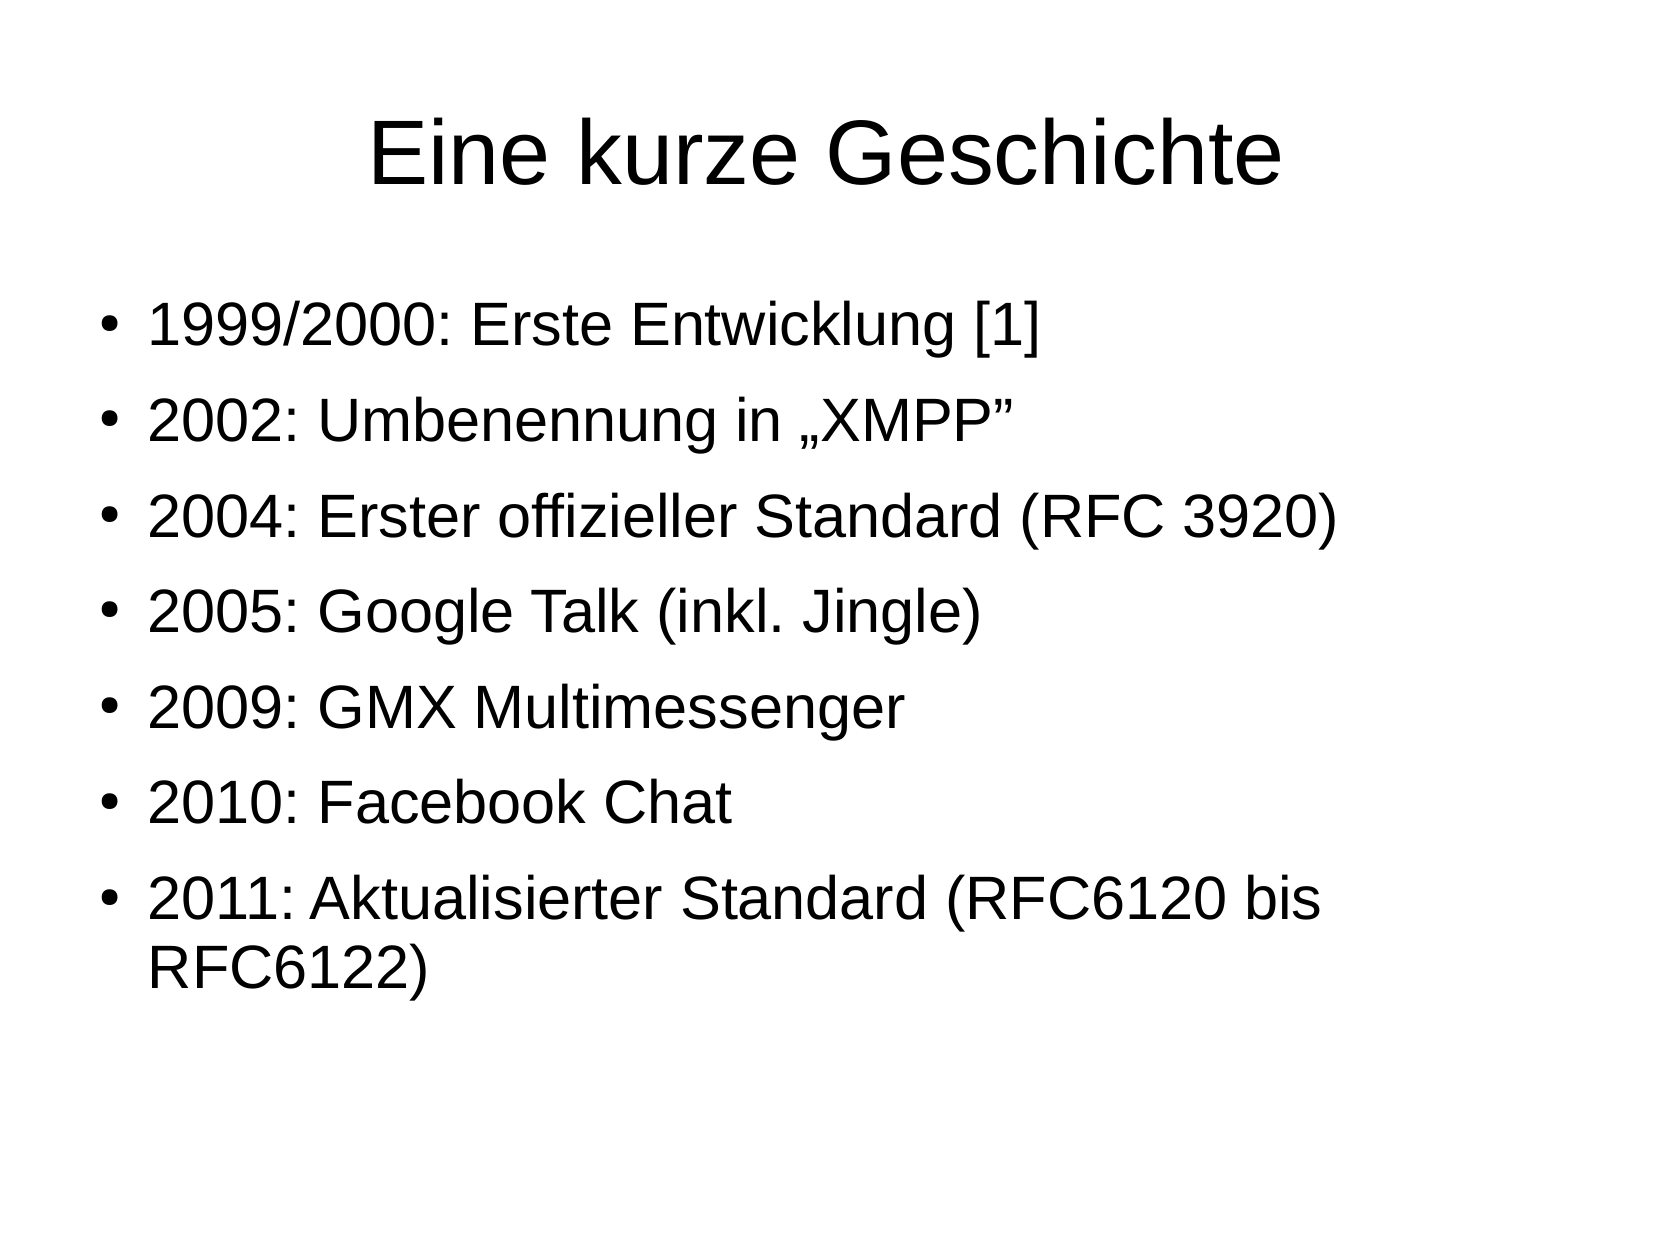

# Eine kurze Geschichte
1999/2000: Erste Entwicklung [1]
2002: Umbenennung in „XMPP”
2004: Erster offizieller Standard (RFC 3920)
2005: Google Talk (inkl. Jingle)
2009: GMX Multimessenger
2010: Facebook Chat
2011: Aktualisierter Standard (RFC6120 bis RFC6122)